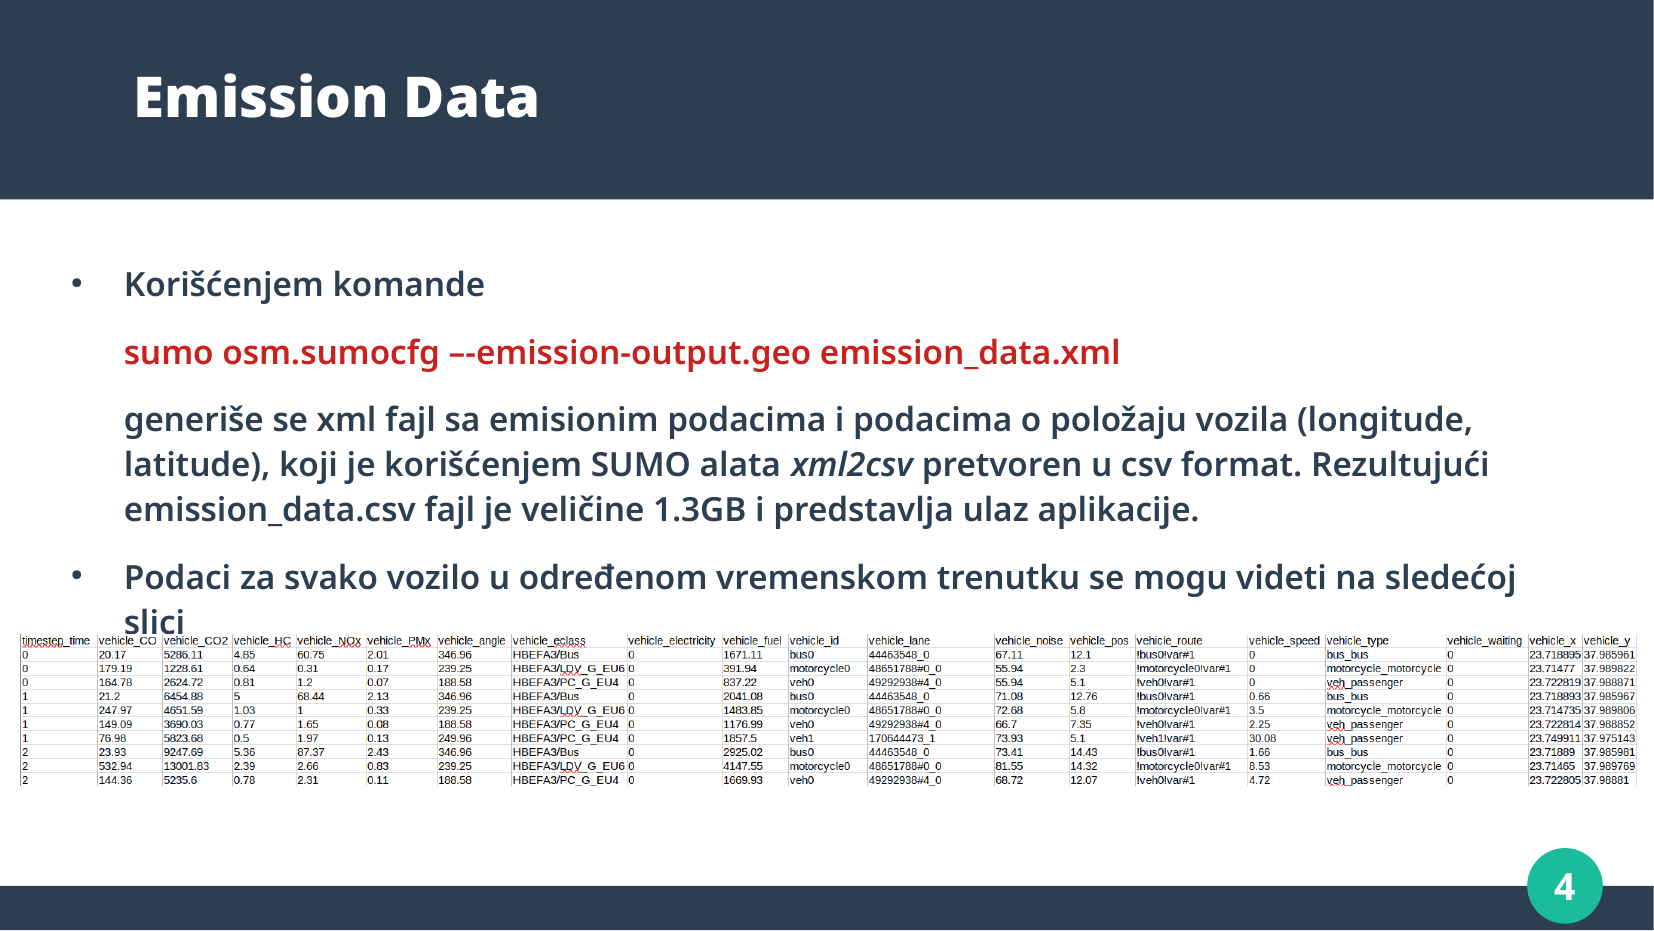

# Emission Data
Korišćenjem komande
sumo osm.sumocfg –-emission-output.geo emission_data.xml
generiše se xml fajl sa emisionim podacima i podacima o položaju vozila (longitude, latitude), koji je korišćenjem SUMO alata xml2csv pretvoren u csv format. Rezultujući emission_data.csv fajl je veličine 1.3GB i predstavlja ulaz aplikacije.
Podaci za svako vozilo u određenom vremenskom trenutku se mogu videti na sledećoj slici